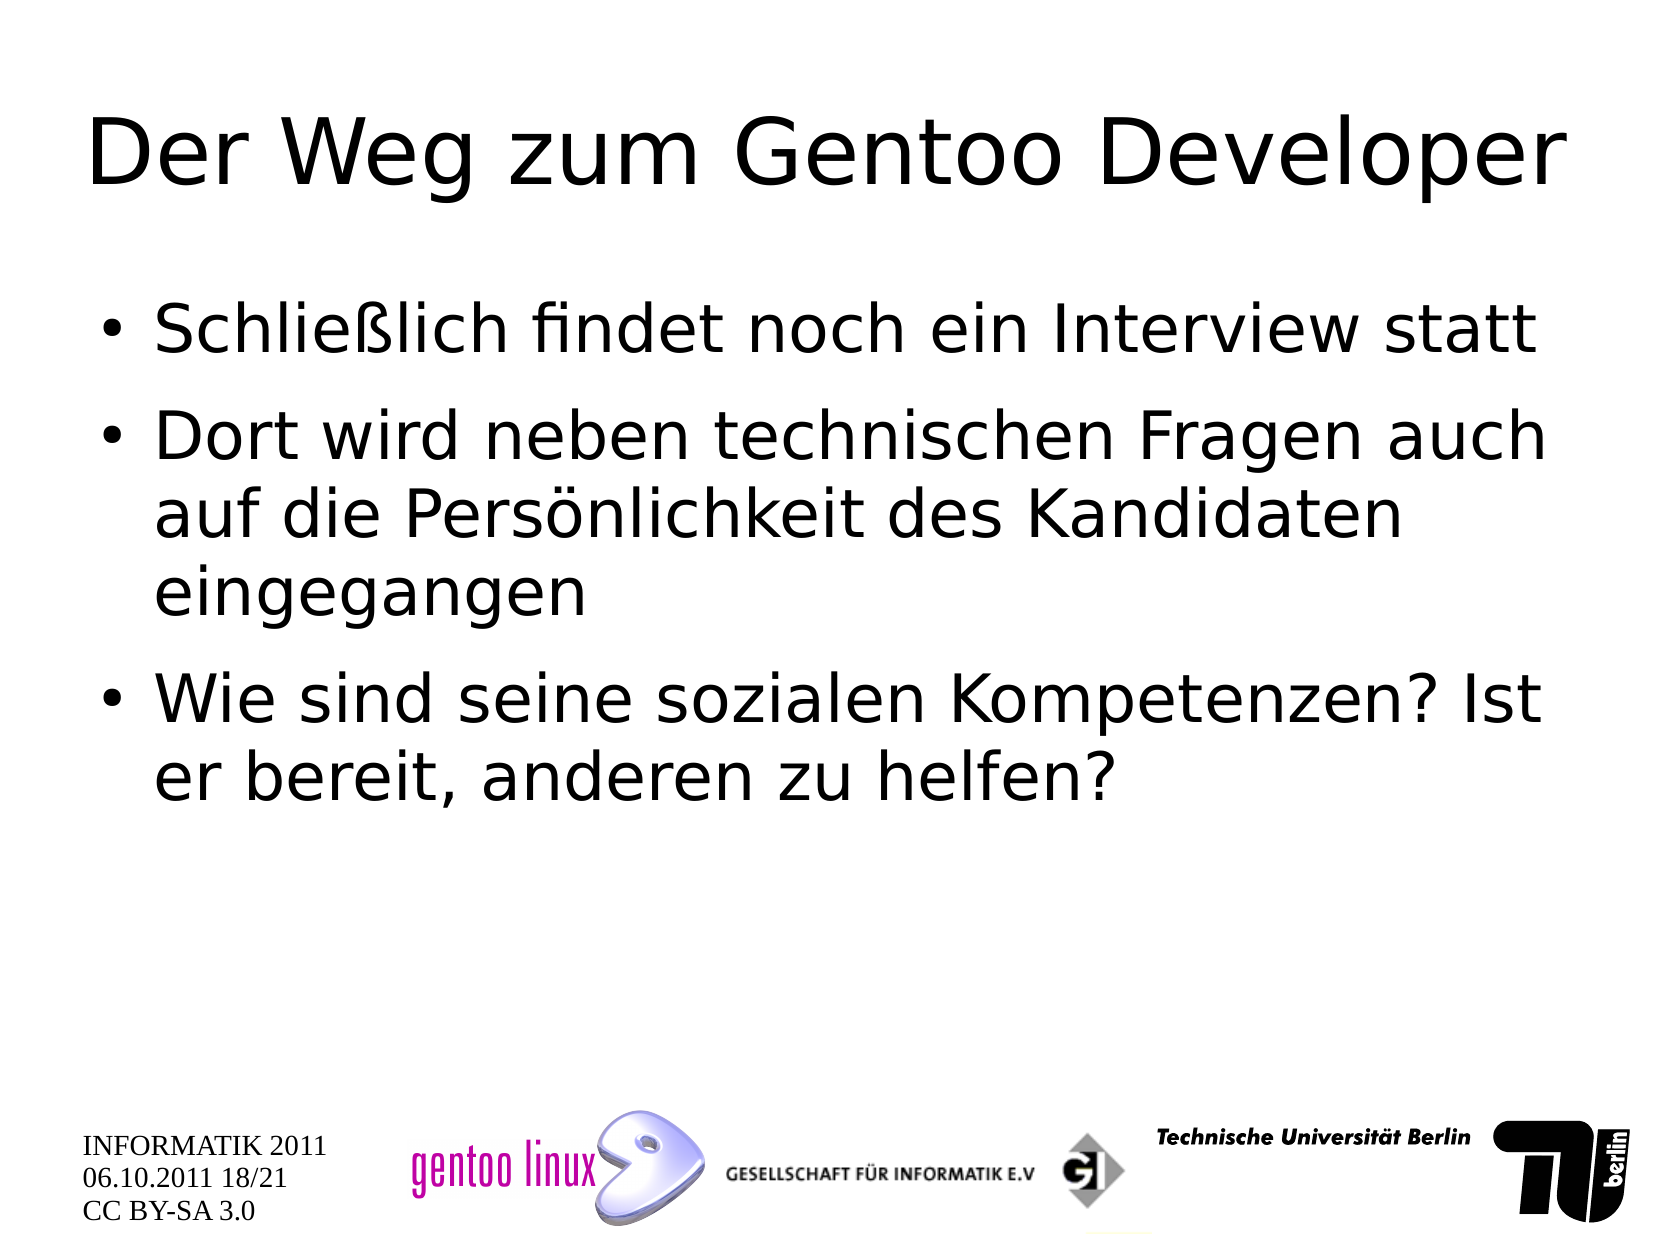

# Der Weg zum Gentoo Developer
Schließlich findet noch ein Interview statt
Dort wird neben technischen Fragen auch auf die Persönlichkeit des Kandidaten eingegangen
Wie sind seine sozialen Kompetenzen? Ist er bereit, anderen zu helfen?